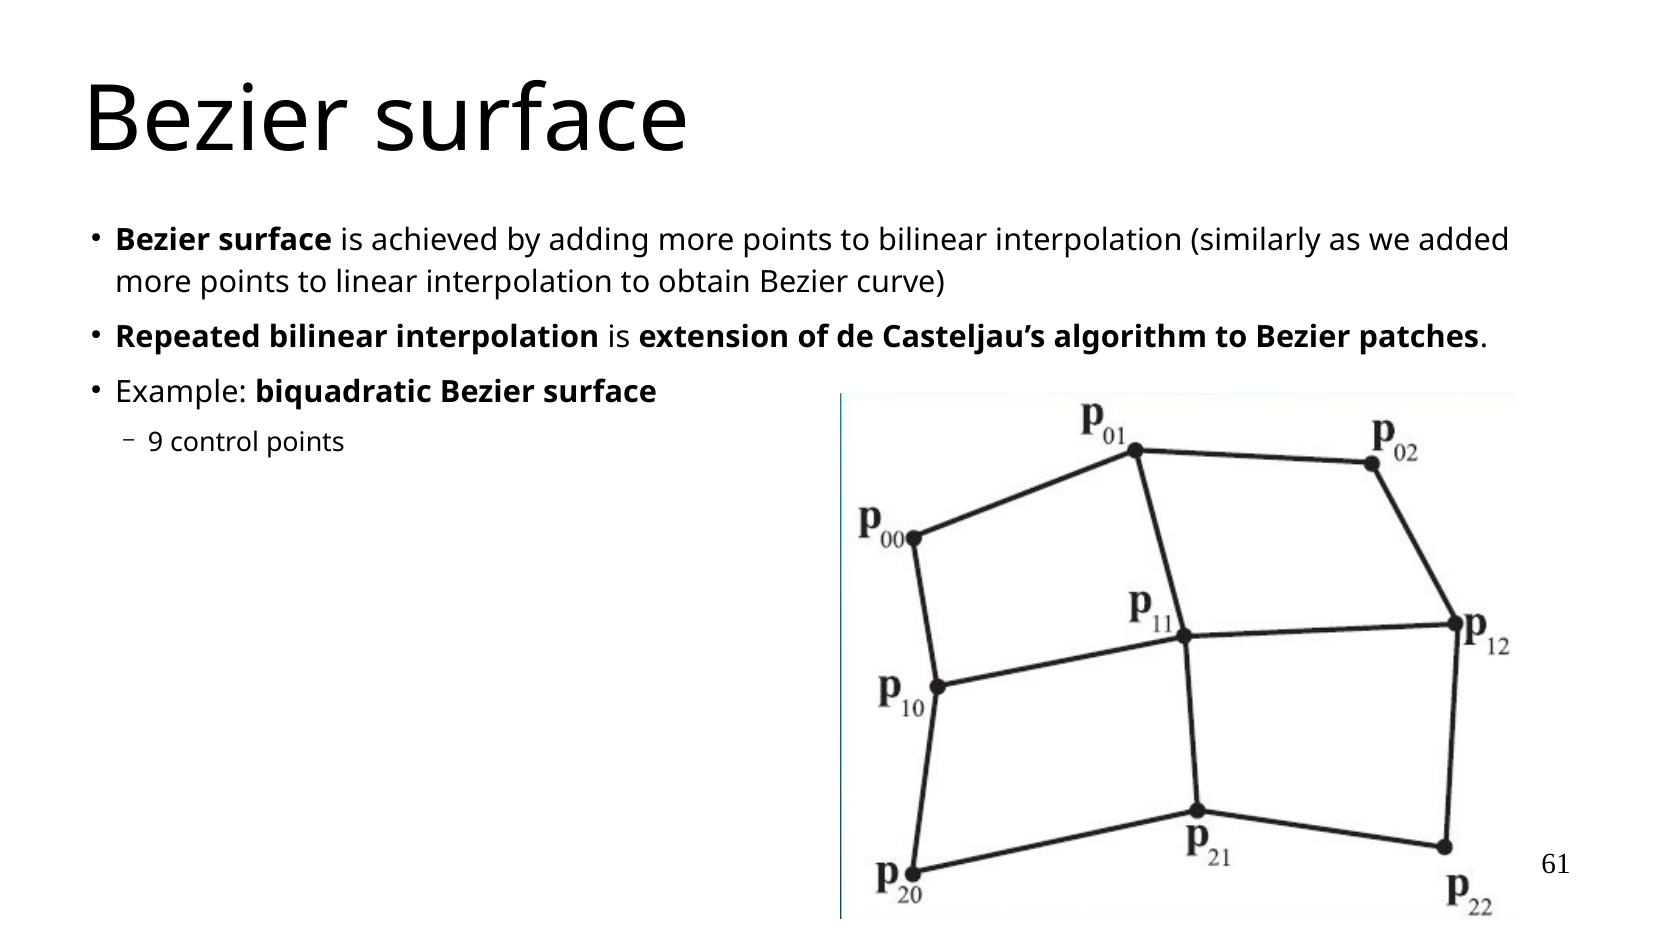

# Bezier surface
Bezier surface is achieved by adding more points to bilinear interpolation (similarly as we added more points to linear interpolation to obtain Bezier curve)
Repeated bilinear interpolation is extension of de Casteljau’s algorithm to Bezier patches.
Example: biquadratic Bezier surface
9 control points
61